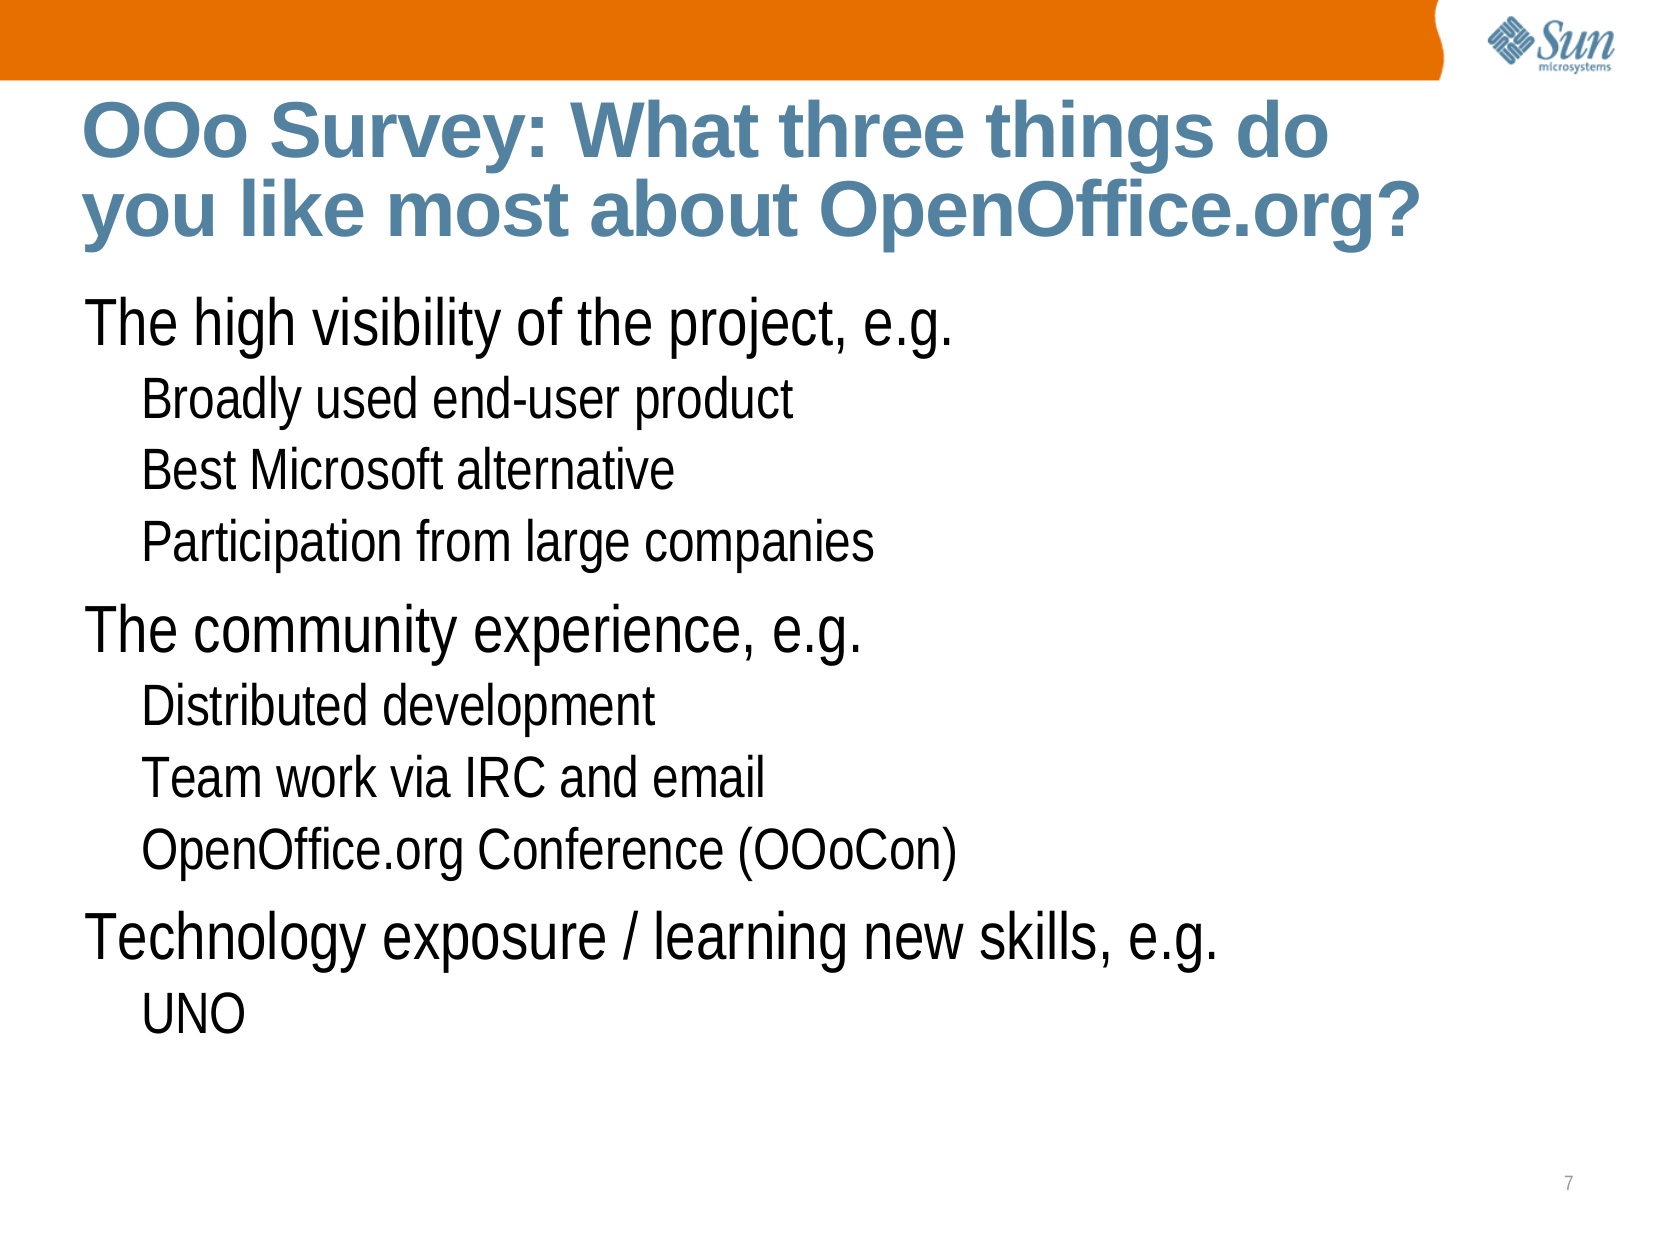

# OOo Survey: What three things do you like most about OpenOffice.org?
The high visibility of the project, e.g.
Broadly used end-user product
Best Microsoft alternative
Participation from large companies
The community experience, e.g.
Distributed development
Team work via IRC and email
OpenOffice.org Conference (OOoCon)
Technology exposure / learning new skills, e.g.
UNO